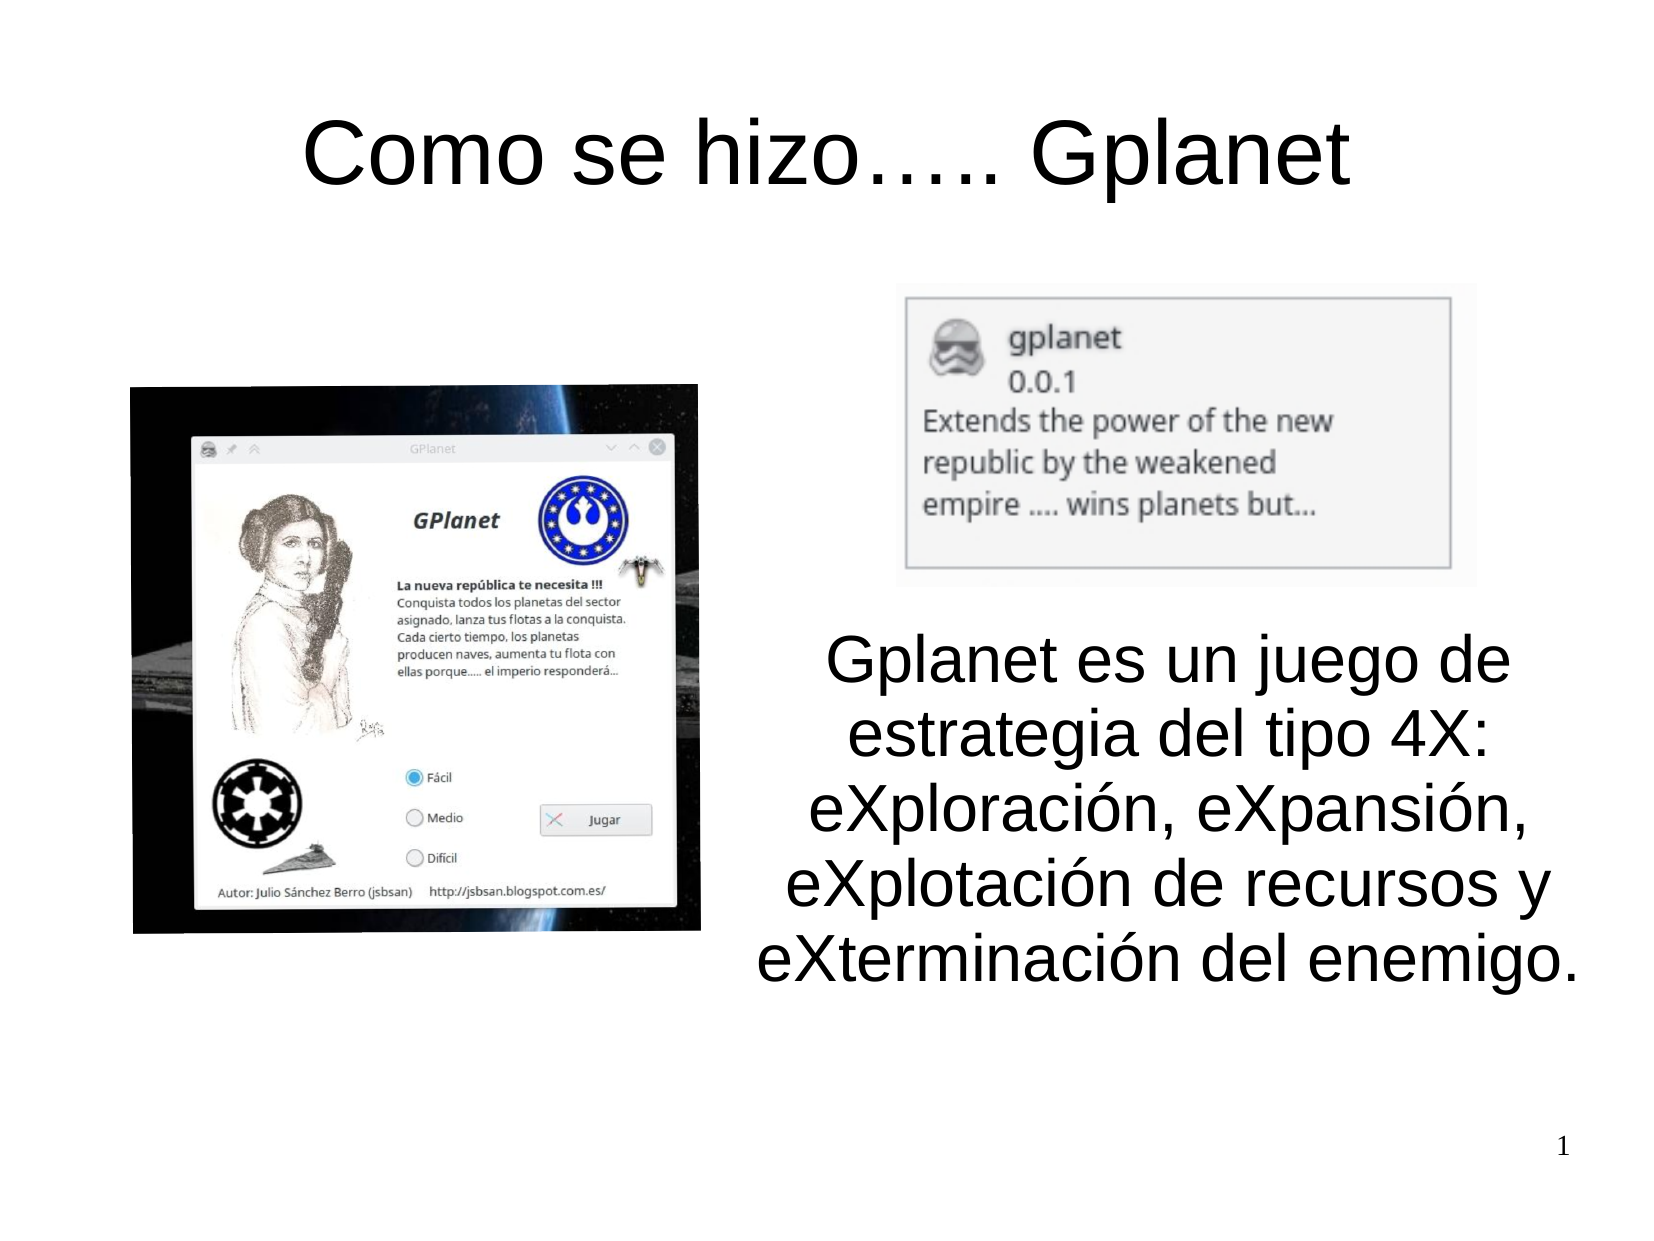

# Como se hizo….. Gplanet
Gplanet es un juego de estrategia del tipo 4X: eXploración, eXpansión, eXplotación de recursos y eXterminación del enemigo.
1